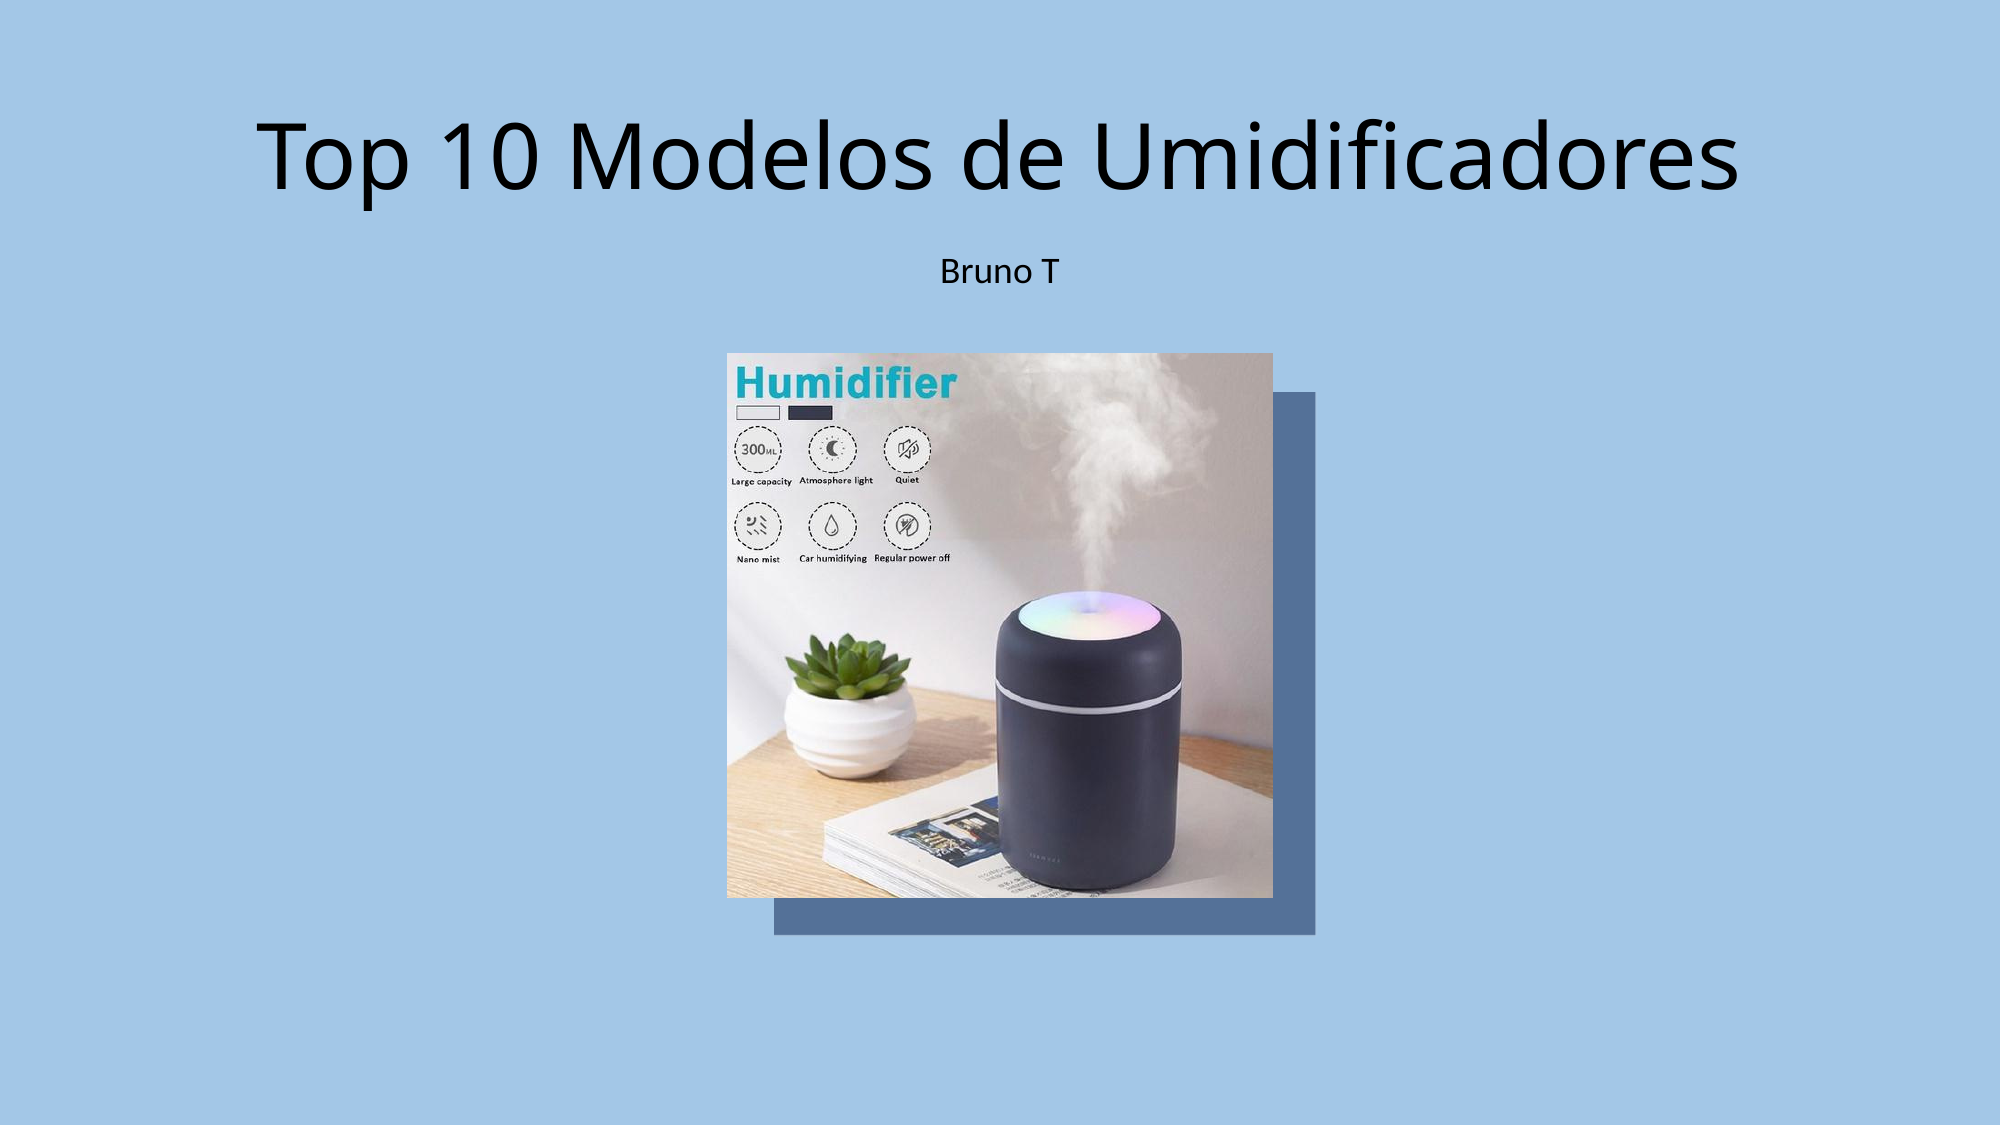

# Top 10 Modelos de Umidificadores
Bruno T